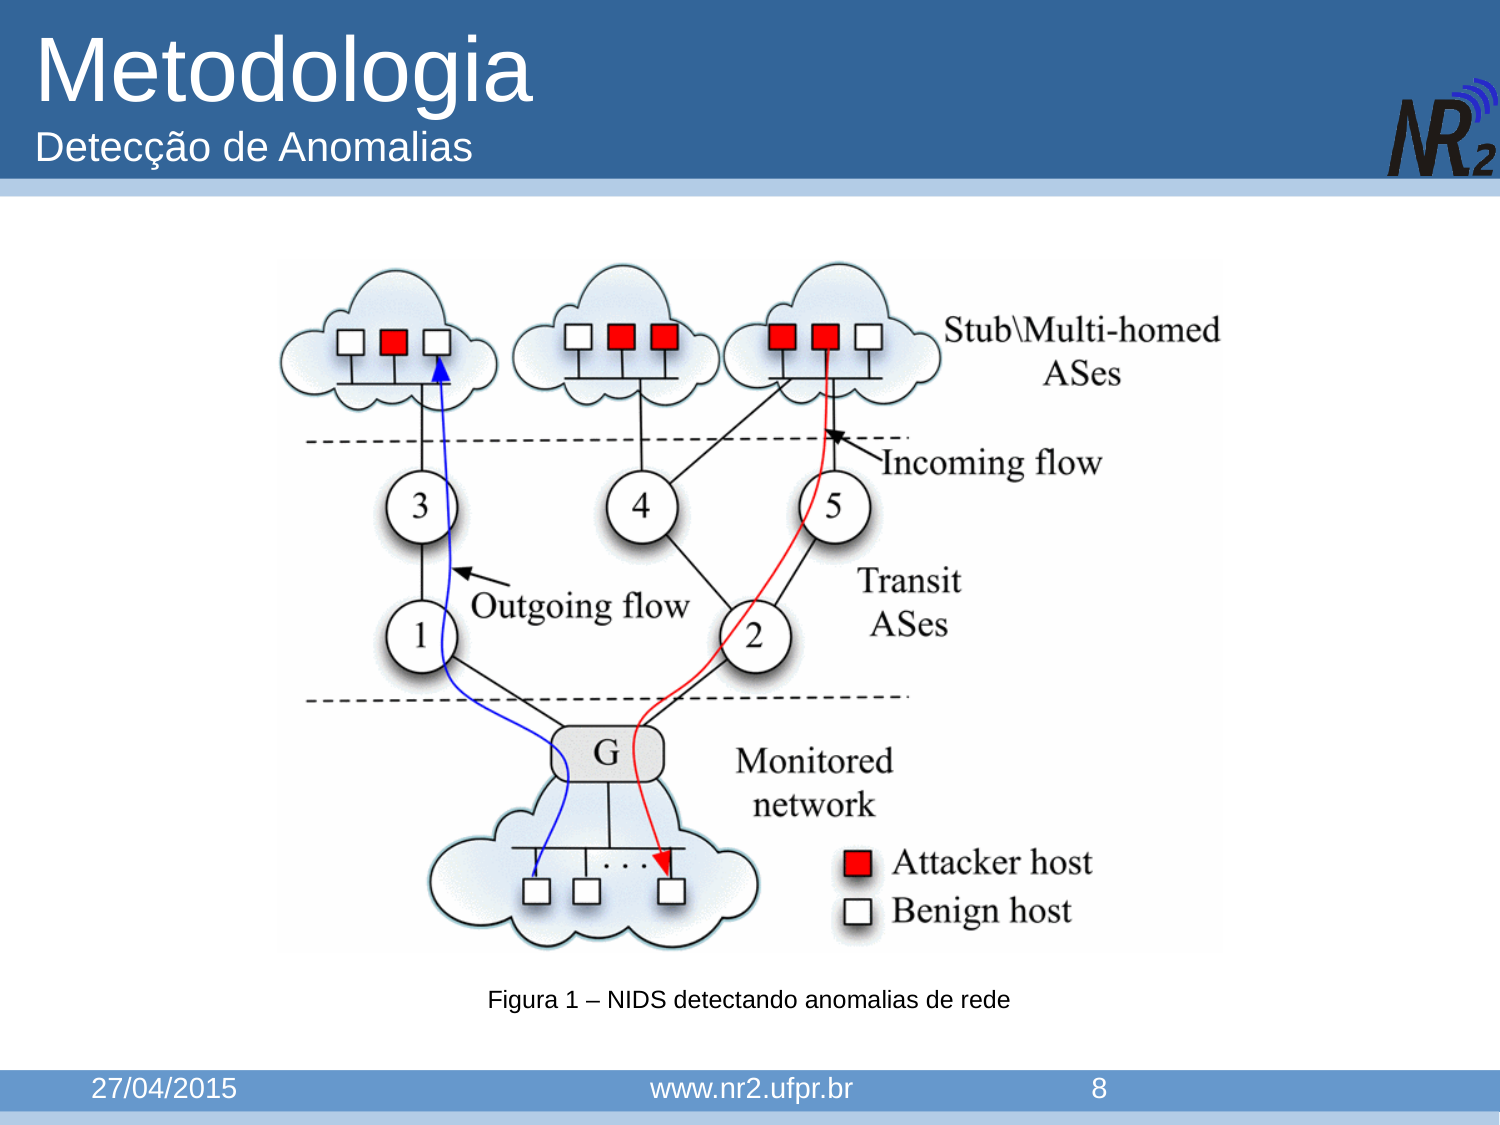

Metodologia
Detecção de Anomalias
Figura 1 – NIDS detectando anomalias de rede
27/04/2015
www.nr2.ufpr.br